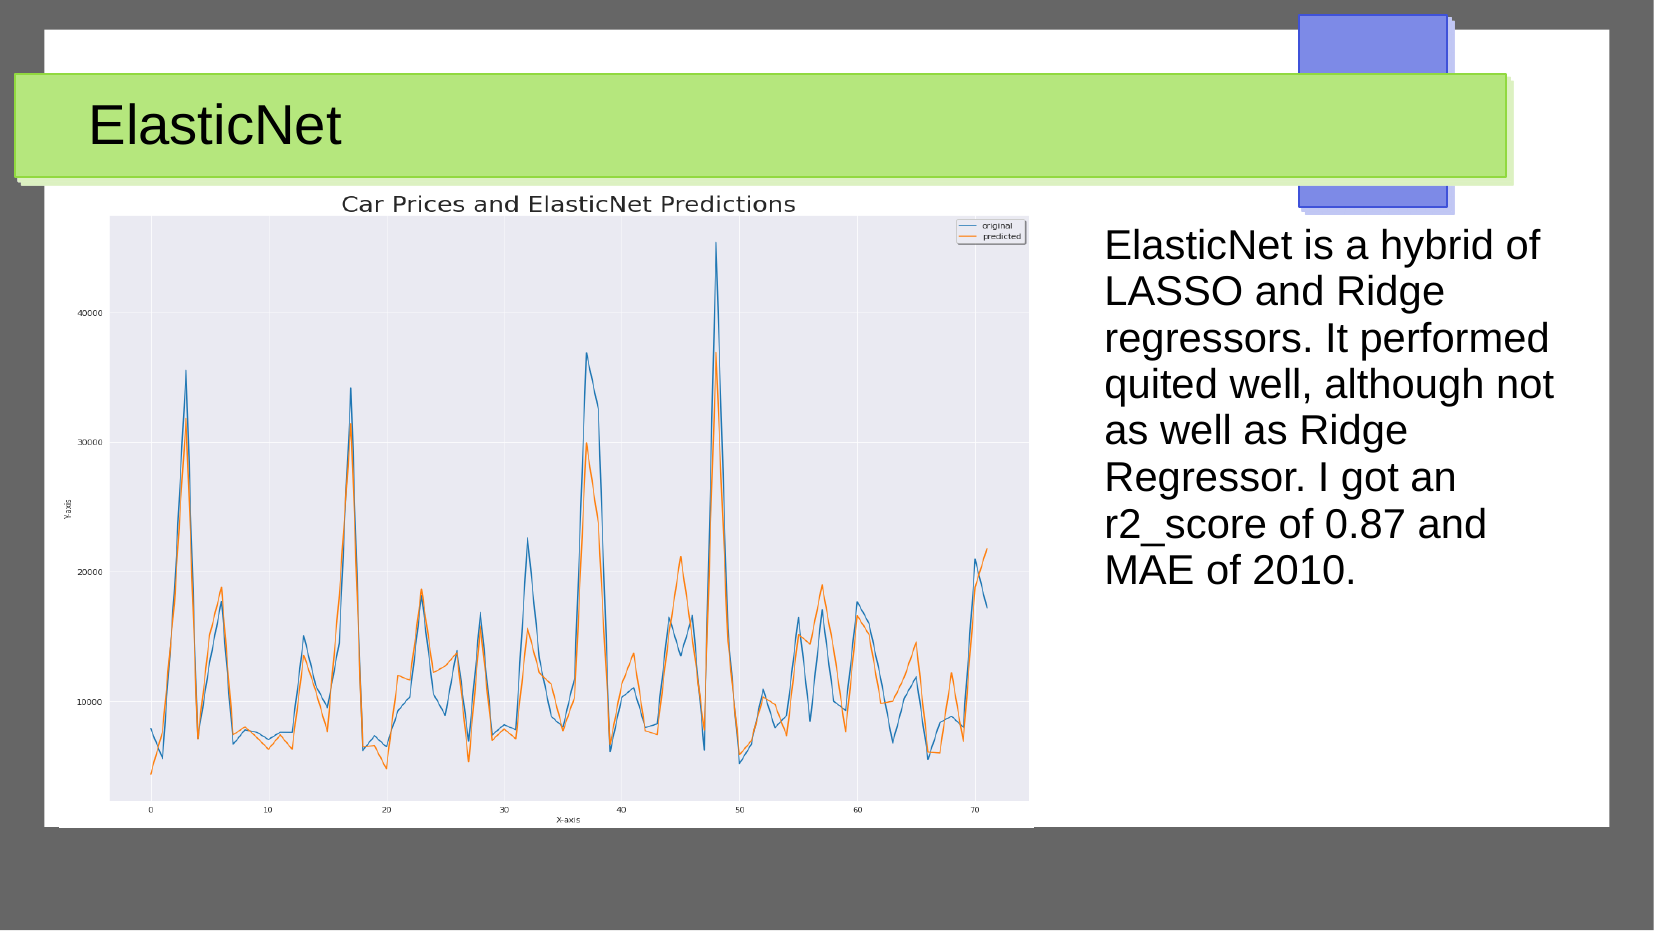

# ElasticNet
ElasticNet is a hybrid of LASSO and Ridge regressors. It performed quited well, although not as well as Ridge Regressor. I got an r2_score of 0.87 and MAE of 2010.